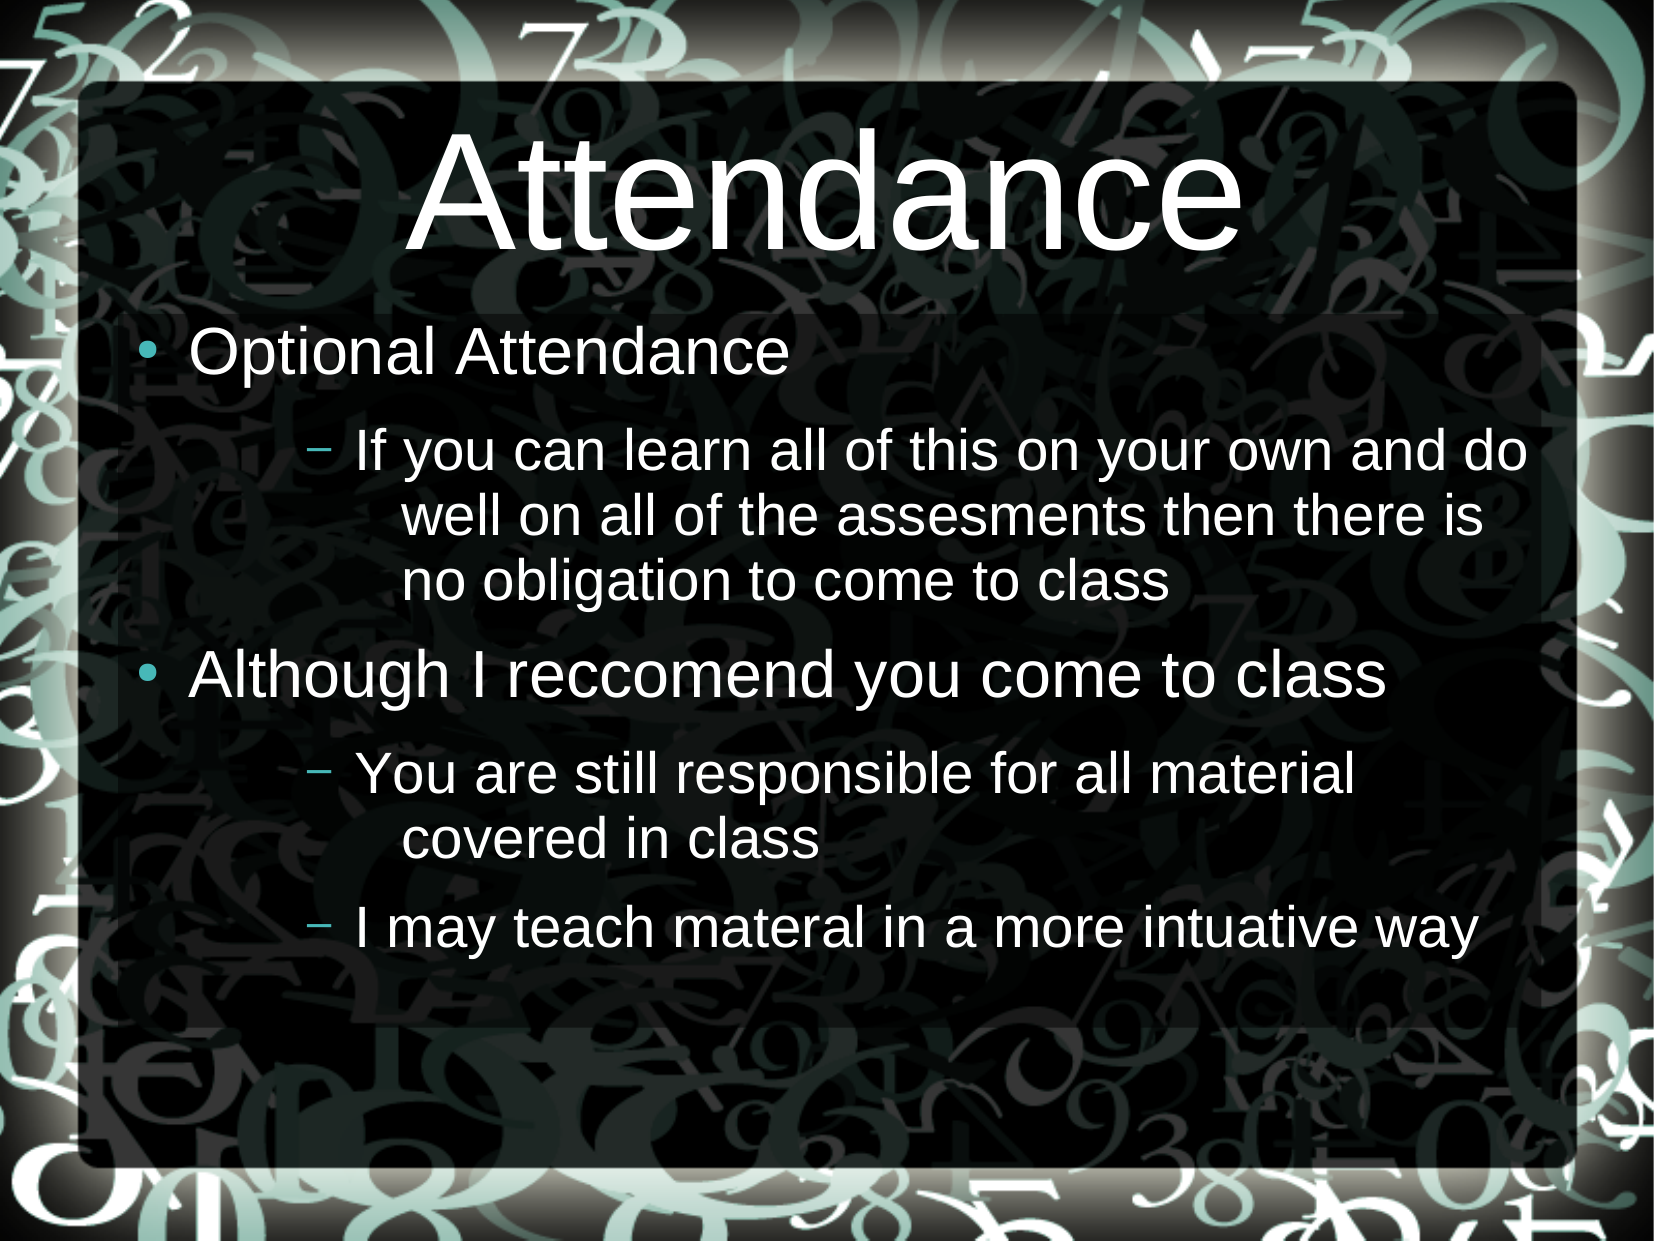

# Attendance
Optional Attendance
If you can learn all of this on your own and do well on all of the assesments then there is no obligation to come to class
Although I reccomend you come to class
You are still responsible for all material covered in class
I may teach materal in a more intuative way